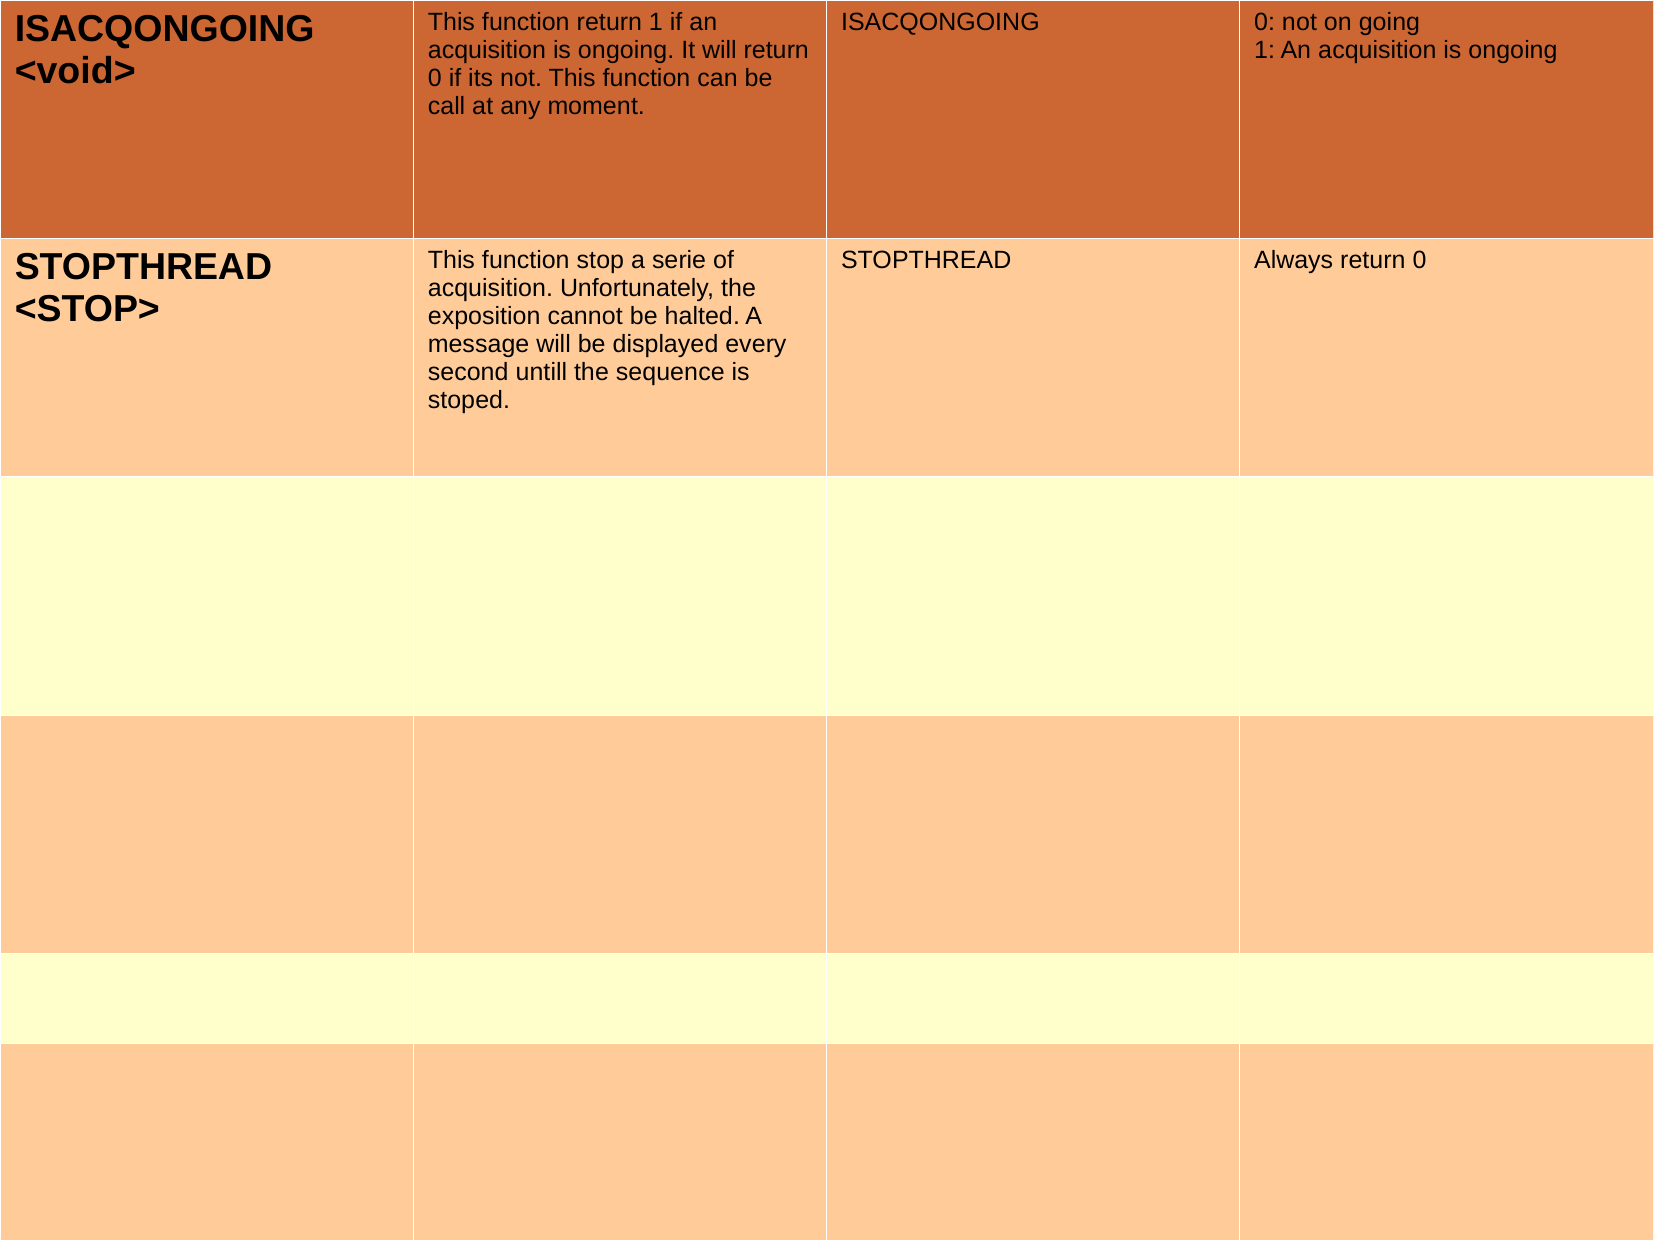

| ISACQONGOING <void> | This function return 1 if an acquisition is ongoing. It will return 0 if its not. This function can be call at any moment. | ISACQONGOING | 0: not on going 1: An acquisition is ongoing |
| --- | --- | --- | --- |
| STOPTHREAD <STOP> | This function stop a serie of acquisition. Unfortunately, the exposition cannot be halted. A message will be displayed every second untill the sequence is stoped. | STOPTHREAD | Always return 0 |
| | | | |
| | | | |
| | | | |
| | | | |